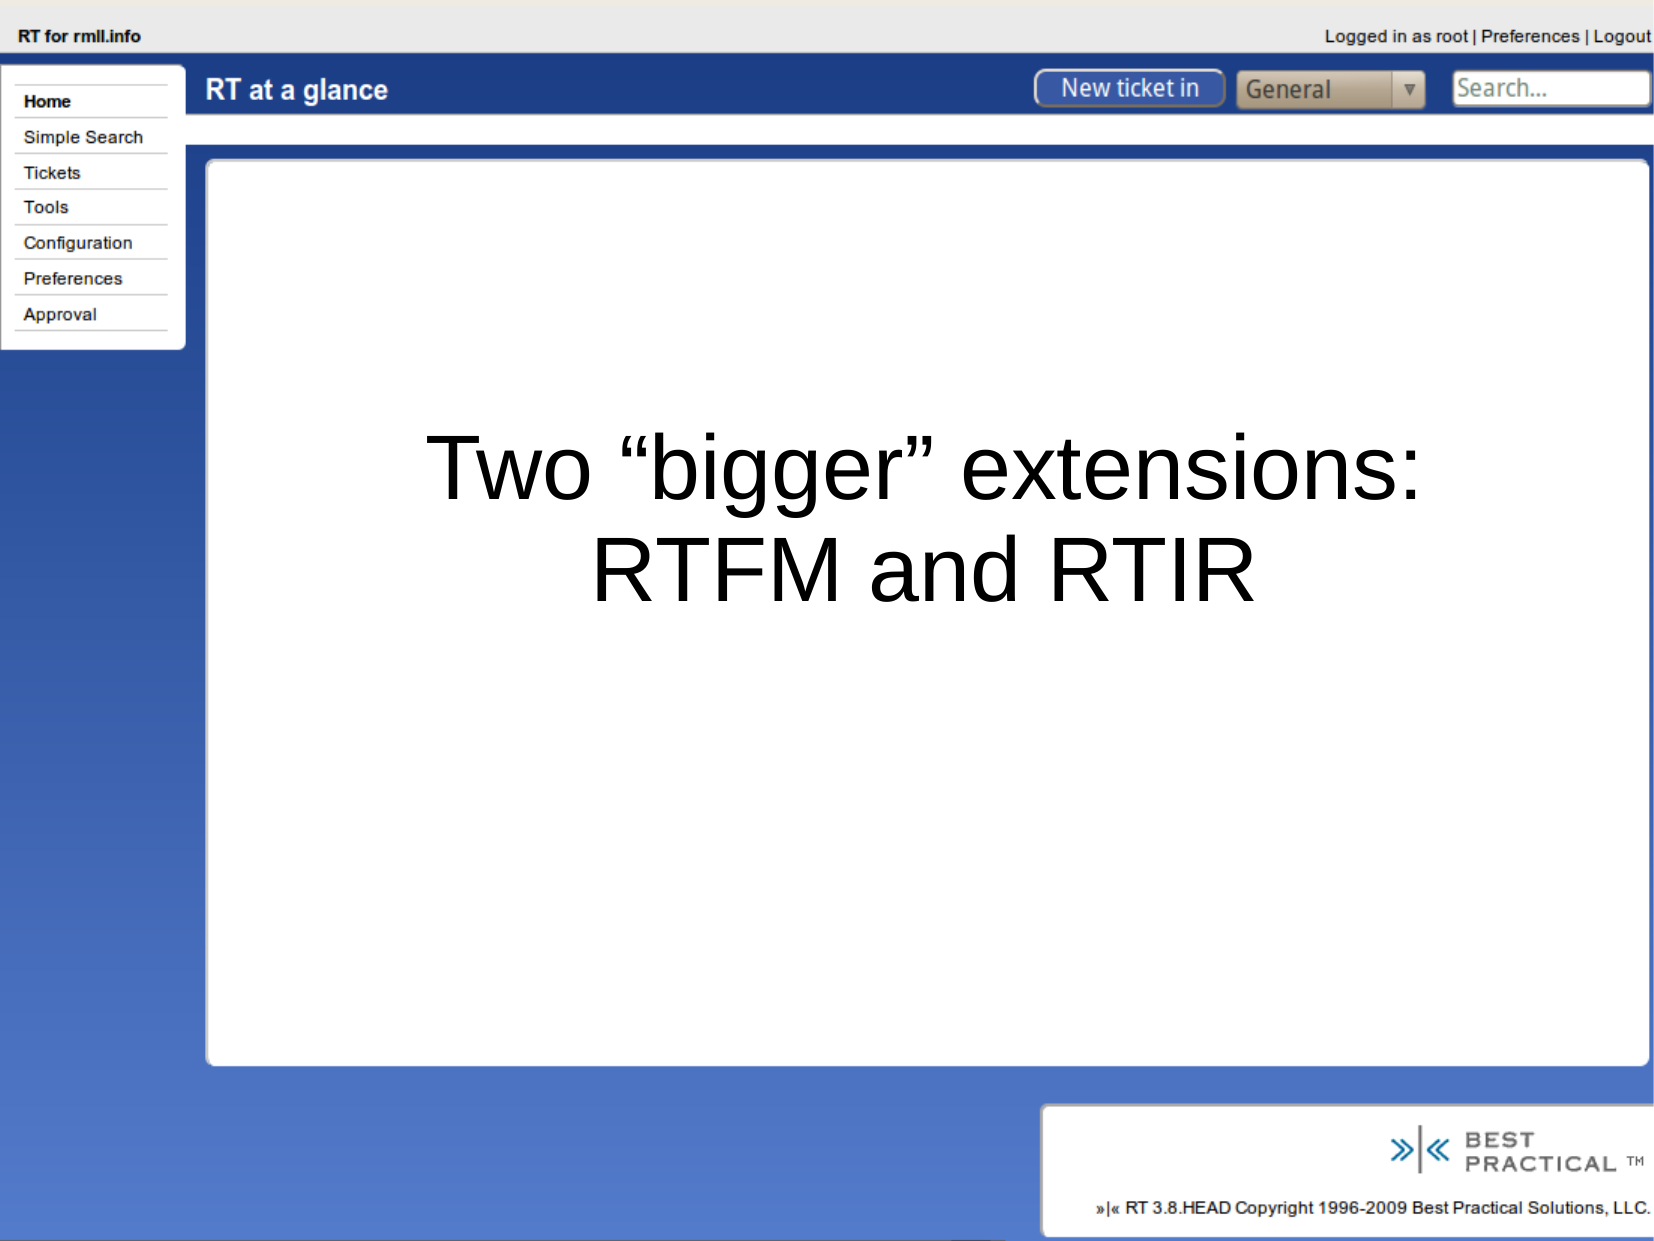

# Two “bigger” extensions: RTFM and RTIR